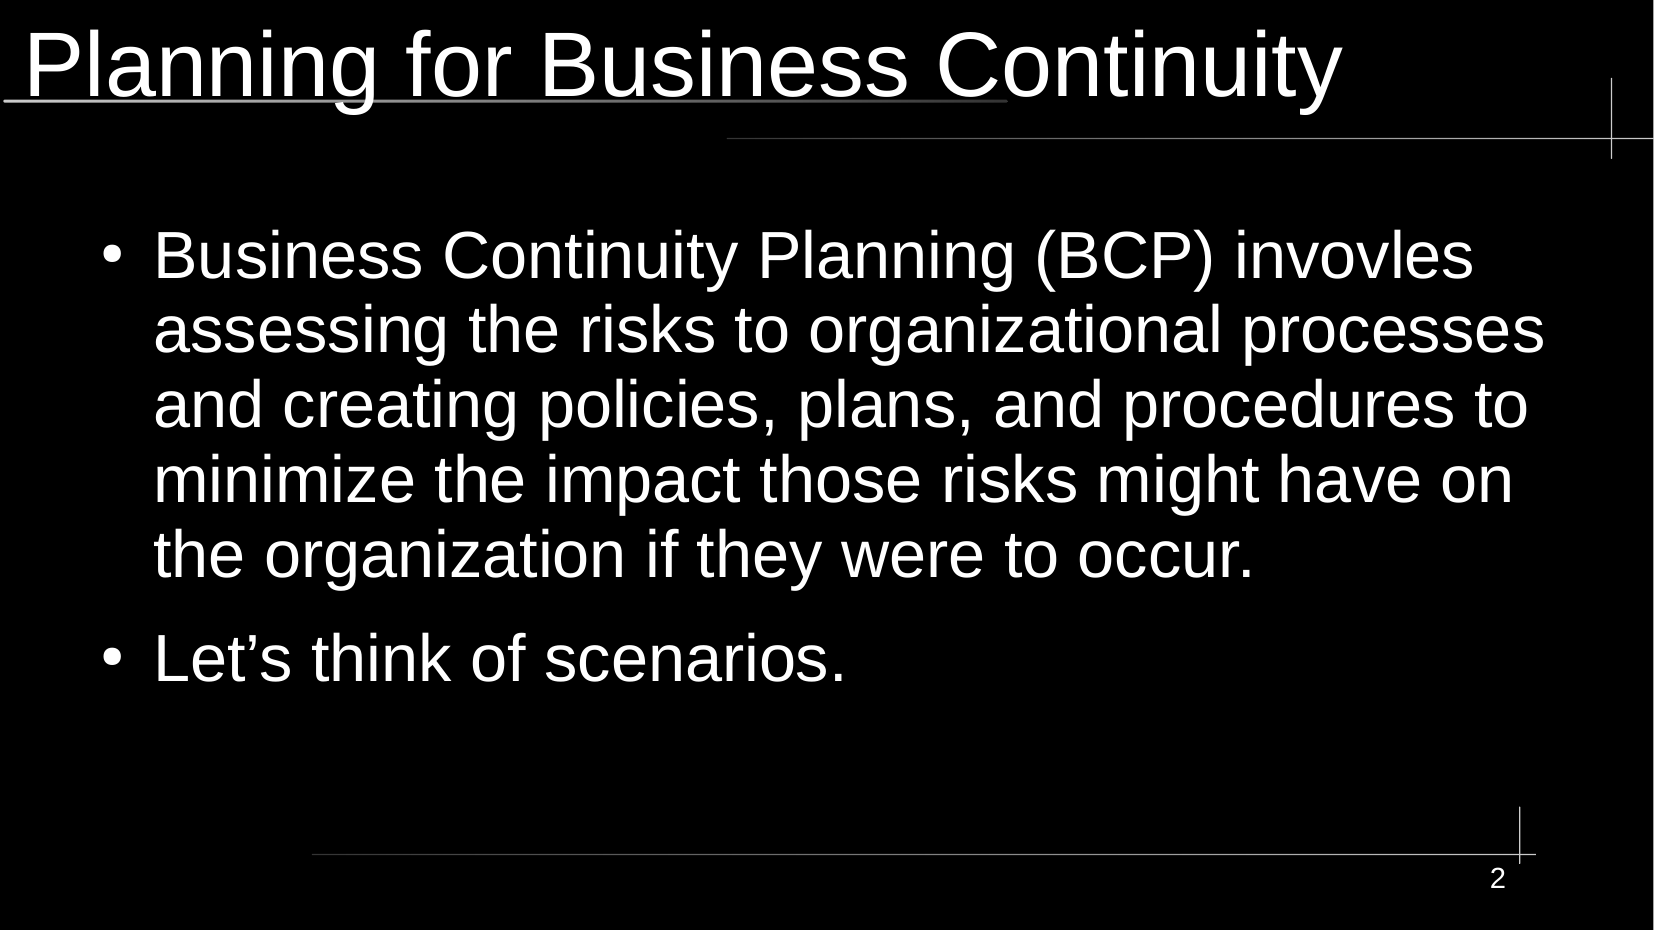

# Planning for Business Continuity
Business Continuity Planning (BCP) invovles assessing the risks to organizational processes and creating policies, plans, and procedures to minimize the impact those risks might have on the organization if they were to occur.
Let’s think of scenarios.
2